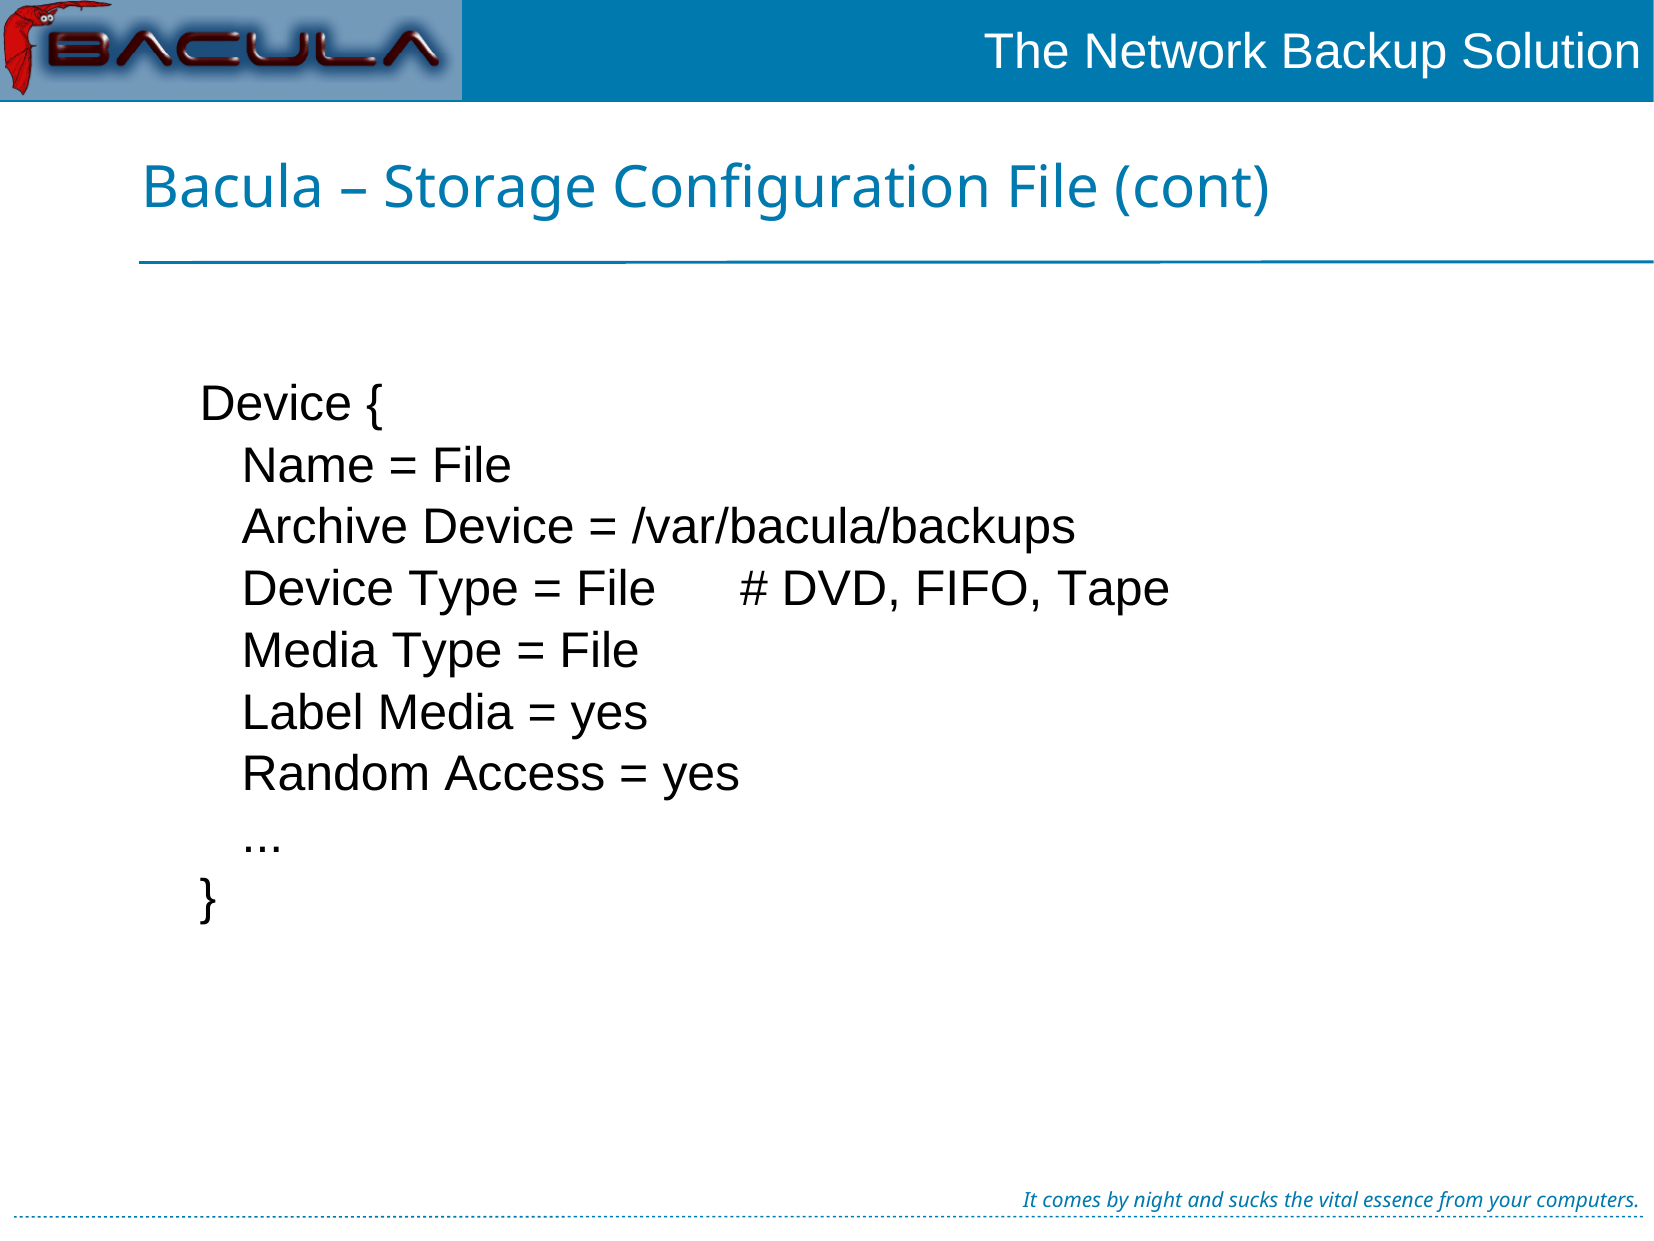

# Bacula – Storage Configuration File (cont)
Device {
 Name = File
 Archive Device = /var/bacula/backups
 Device Type = File # DVD, FIFO, Tape
 Media Type = File
 Label Media = yes
 Random Access = yes
 ...
}